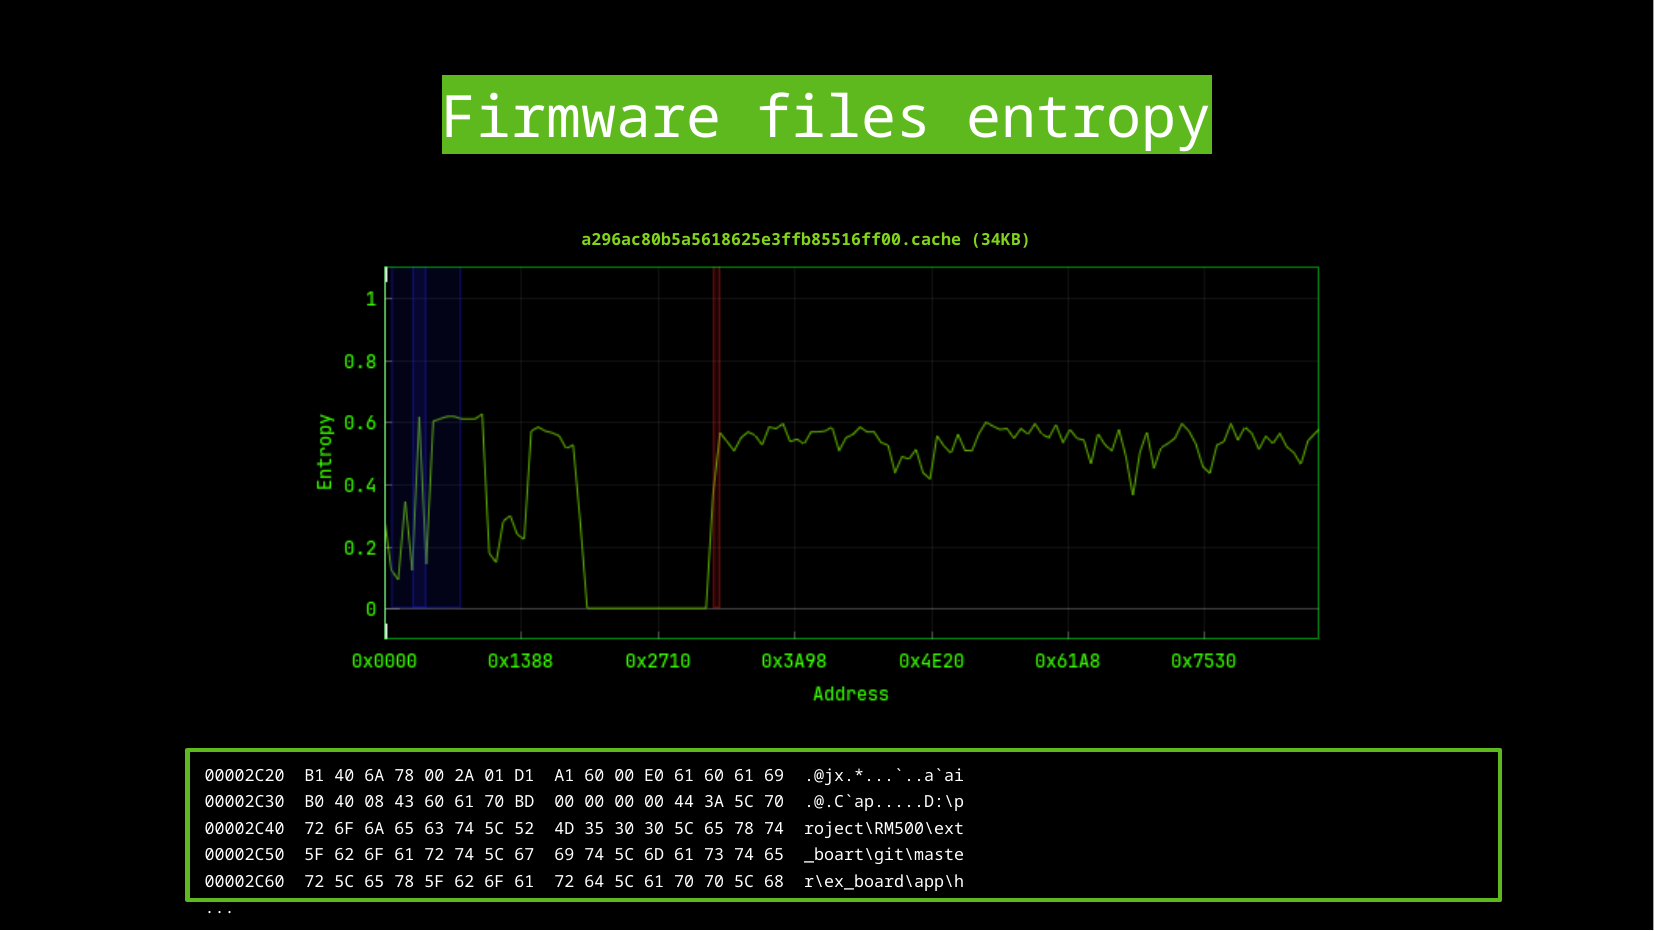

# Firmware files entropy
a296ac80b5a5618625e3ffb85516ff00.cache (34KB)
00002C20 B1 40 6A 78 00 2A 01 D1 A1 60 00 E0 61 60 61 69 .@jx.*...`..a`ai
00002C30 B0 40 08 43 60 61 70 BD 00 00 00 00 44 3A 5C 70 .@.C`ap.....D:\p
00002C40 72 6F 6A 65 63 74 5C 52 4D 35 30 30 5C 65 78 74 roject\RM500\ext
00002C50 5F 62 6F 61 72 74 5C 67 69 74 5C 6D 61 73 74 65 _boart\git\maste
00002C60 72 5C 65 78 5F 62 6F 61 72 64 5C 61 70 70 5C 68 r\ex_board\app\h
...